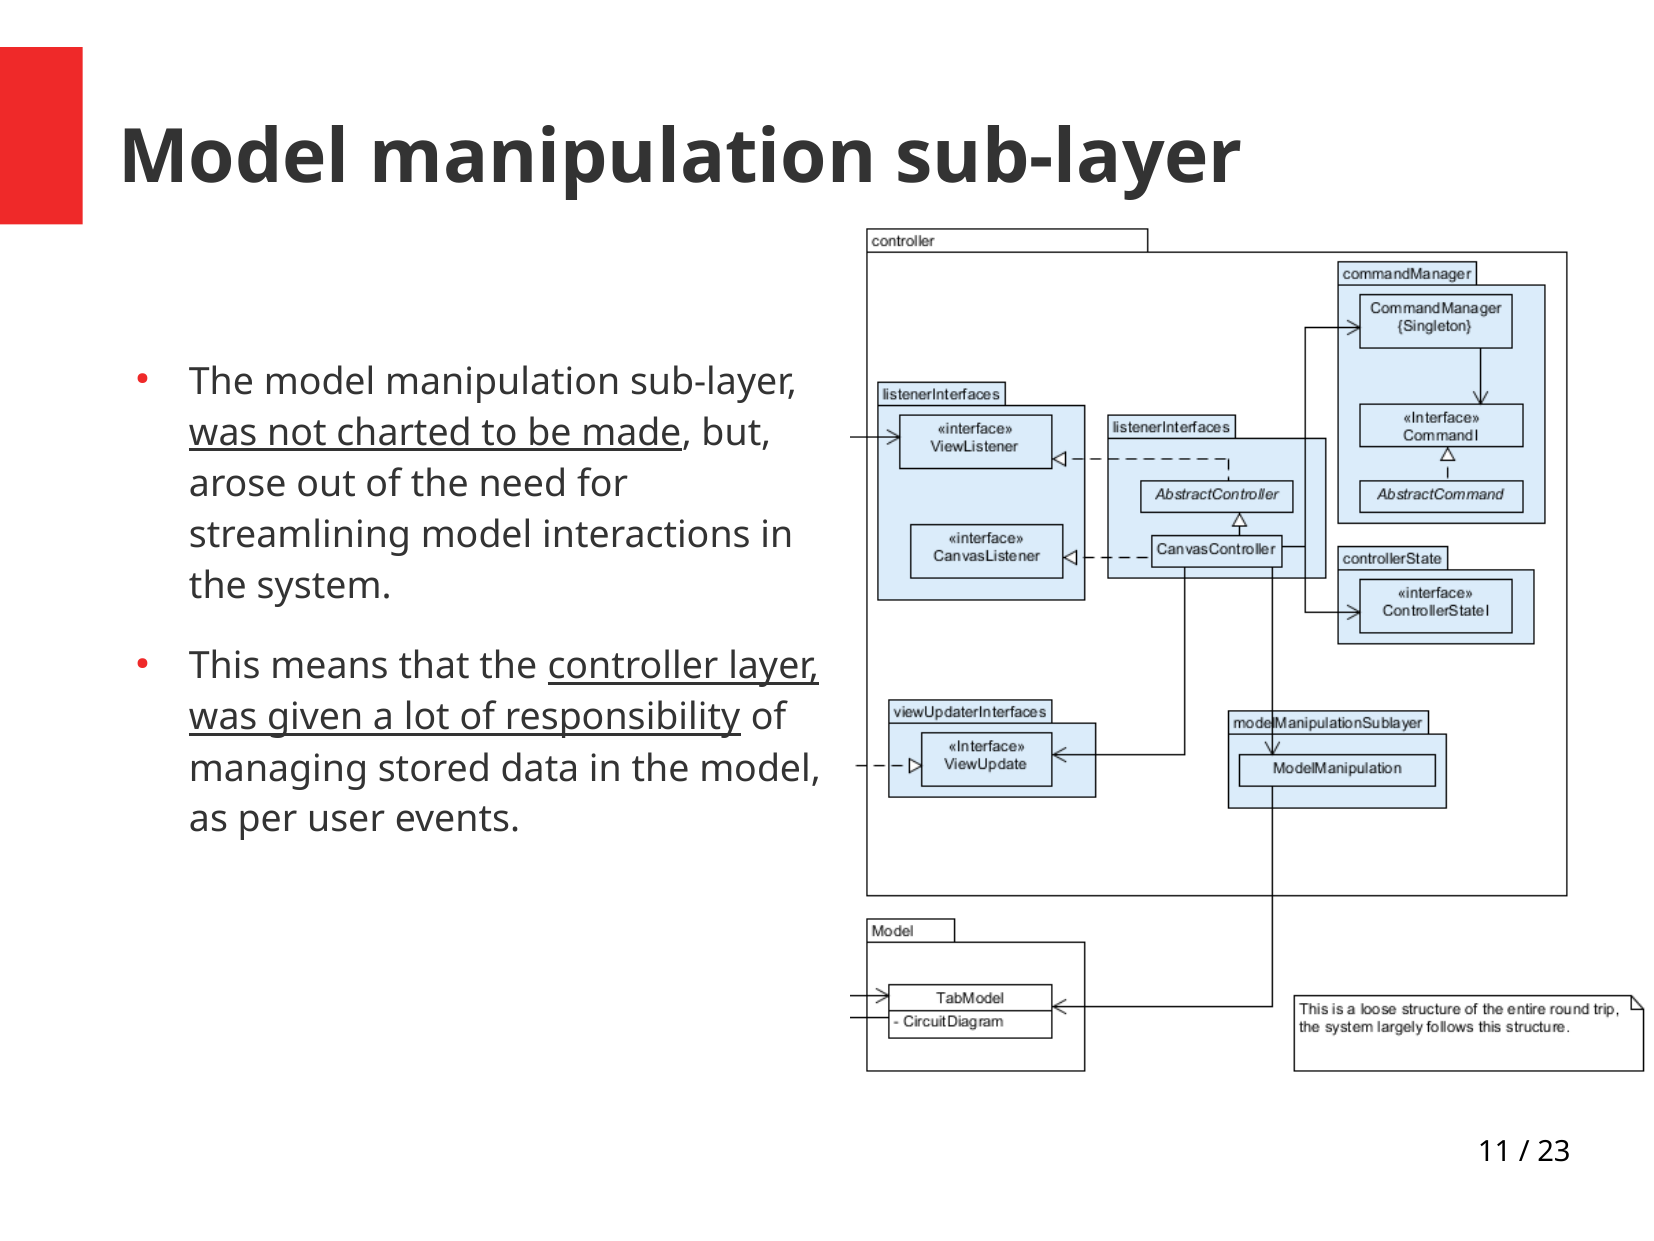

# Model manipulation sub-layer
The model manipulation sub-layer, was not charted to be made, but, arose out of the need for streamlining model interactions in the system.
This means that the controller layer, was given a lot of responsibility of managing stored data in the model, as per user events.
11